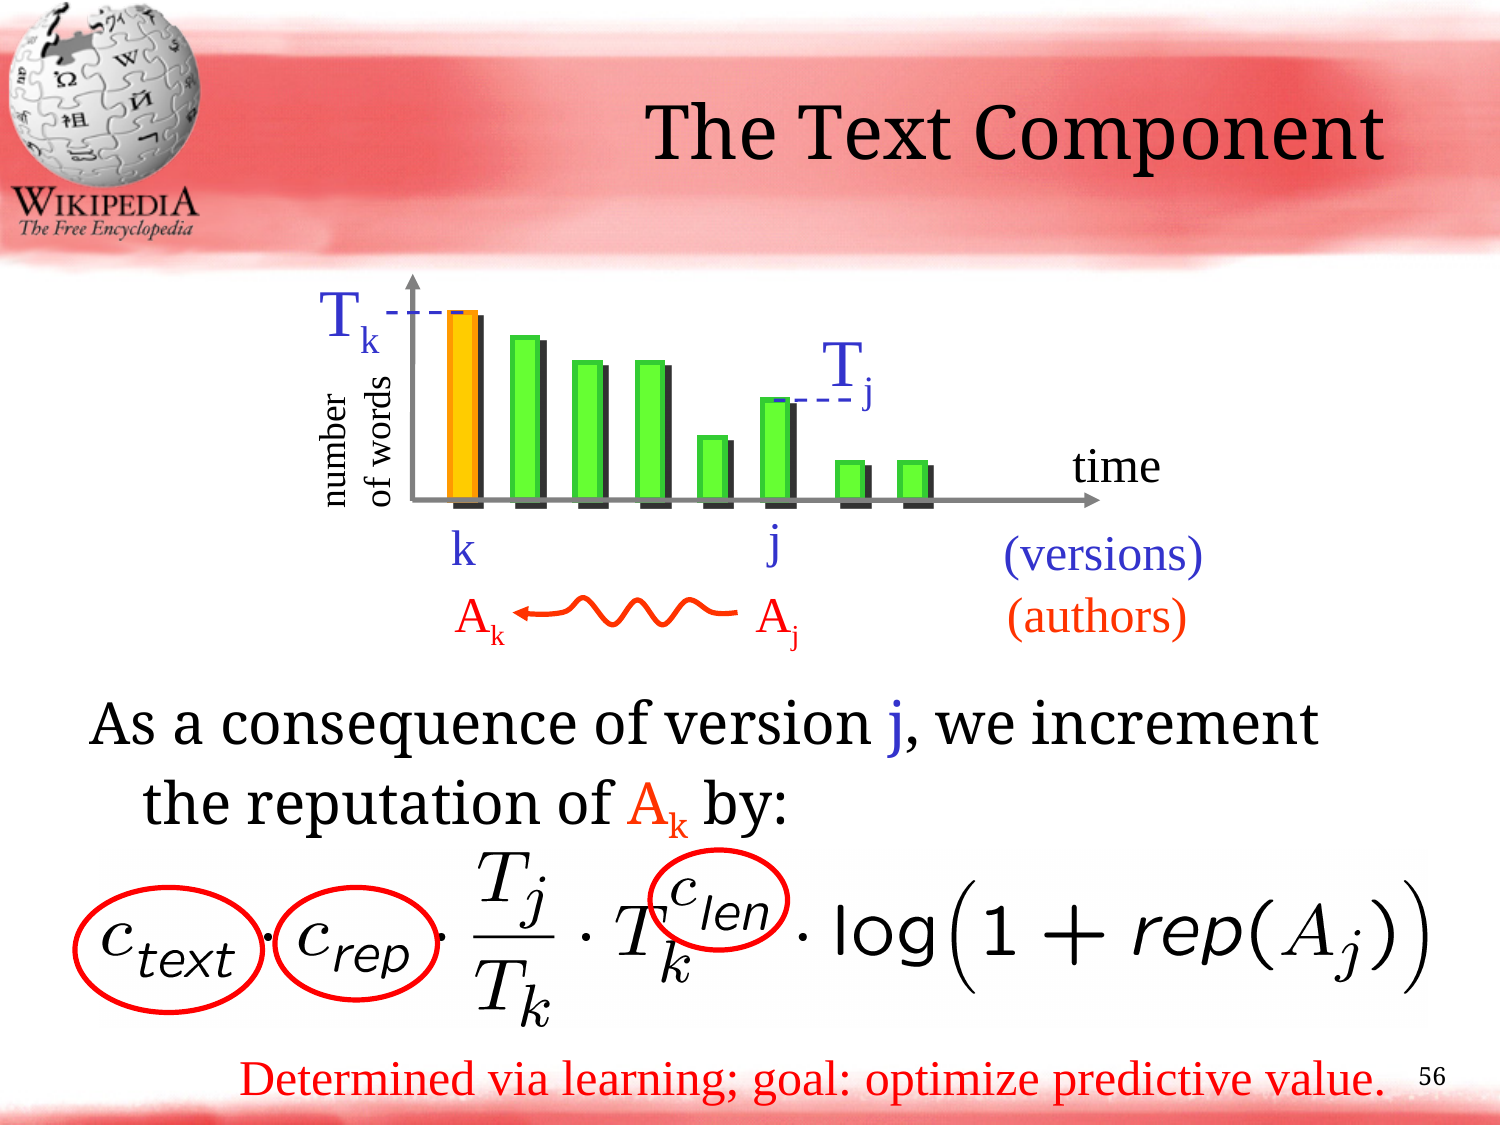

The Text Component
Tk
Tj
number
of words
time
j
k
(versions)‏
Ak
Aj
(authors)‏
# As a consequence of version j, we increment the reputation of Ak by:
Determined via learning; goal: optimize predictive value.
56